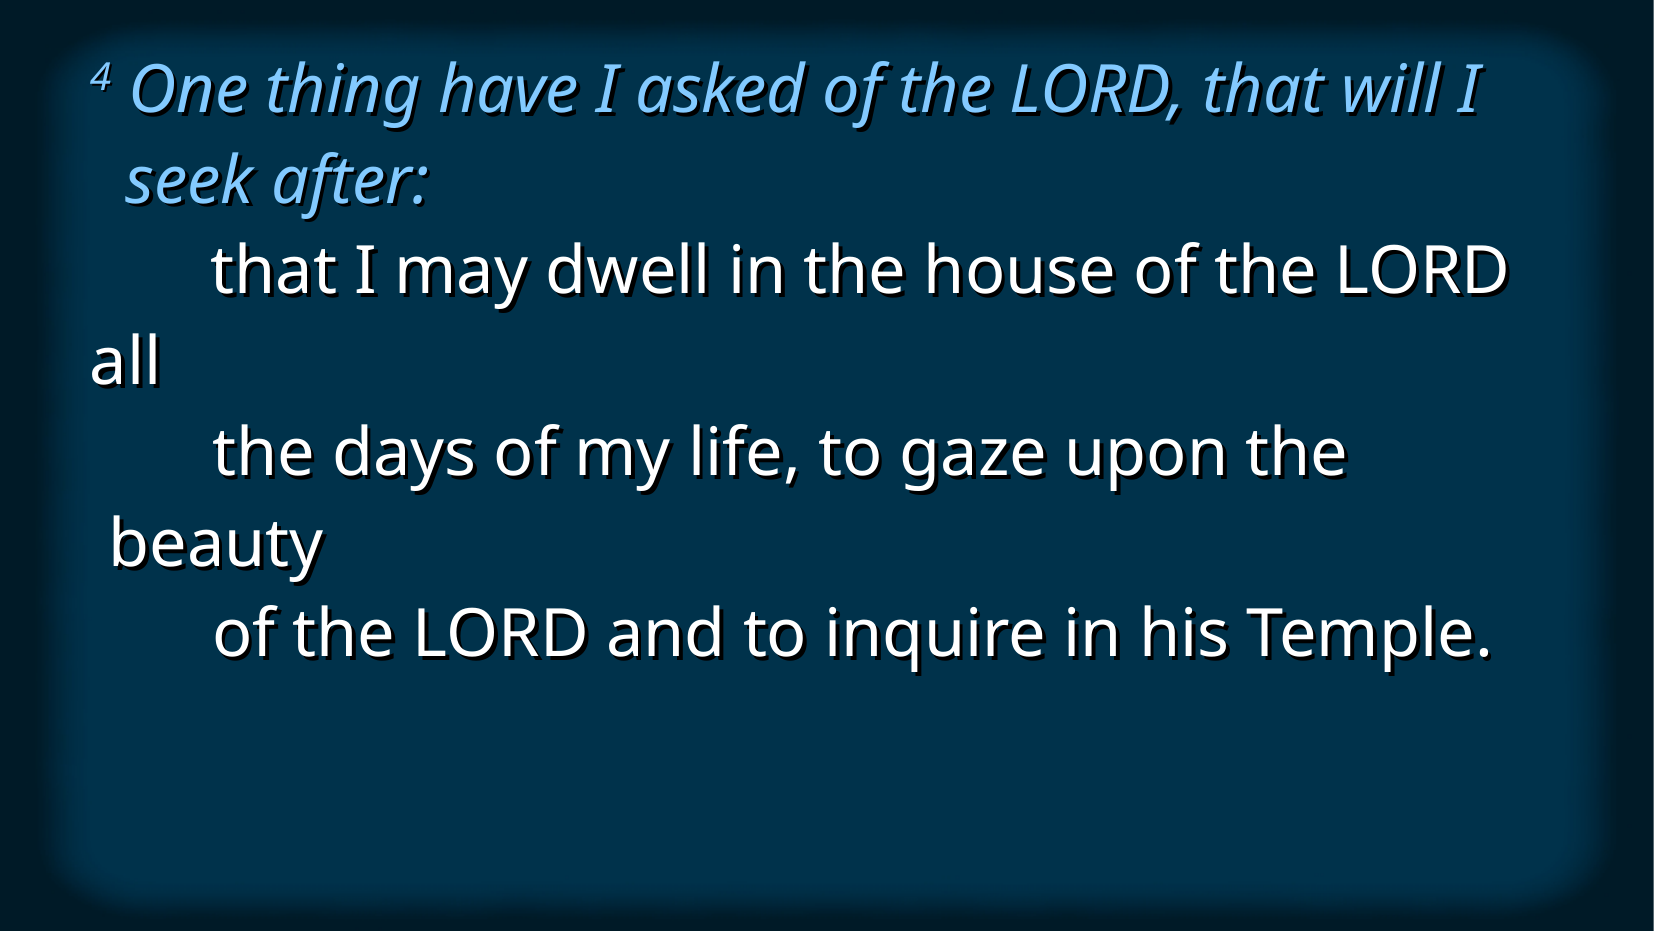

4 One thing have I asked of the LORD, that will I
 seek after:
 that I may dwell in the house of the LORD all
 the days of my life, to gaze upon the beauty
 of the LORD and to inquire in his Temple.